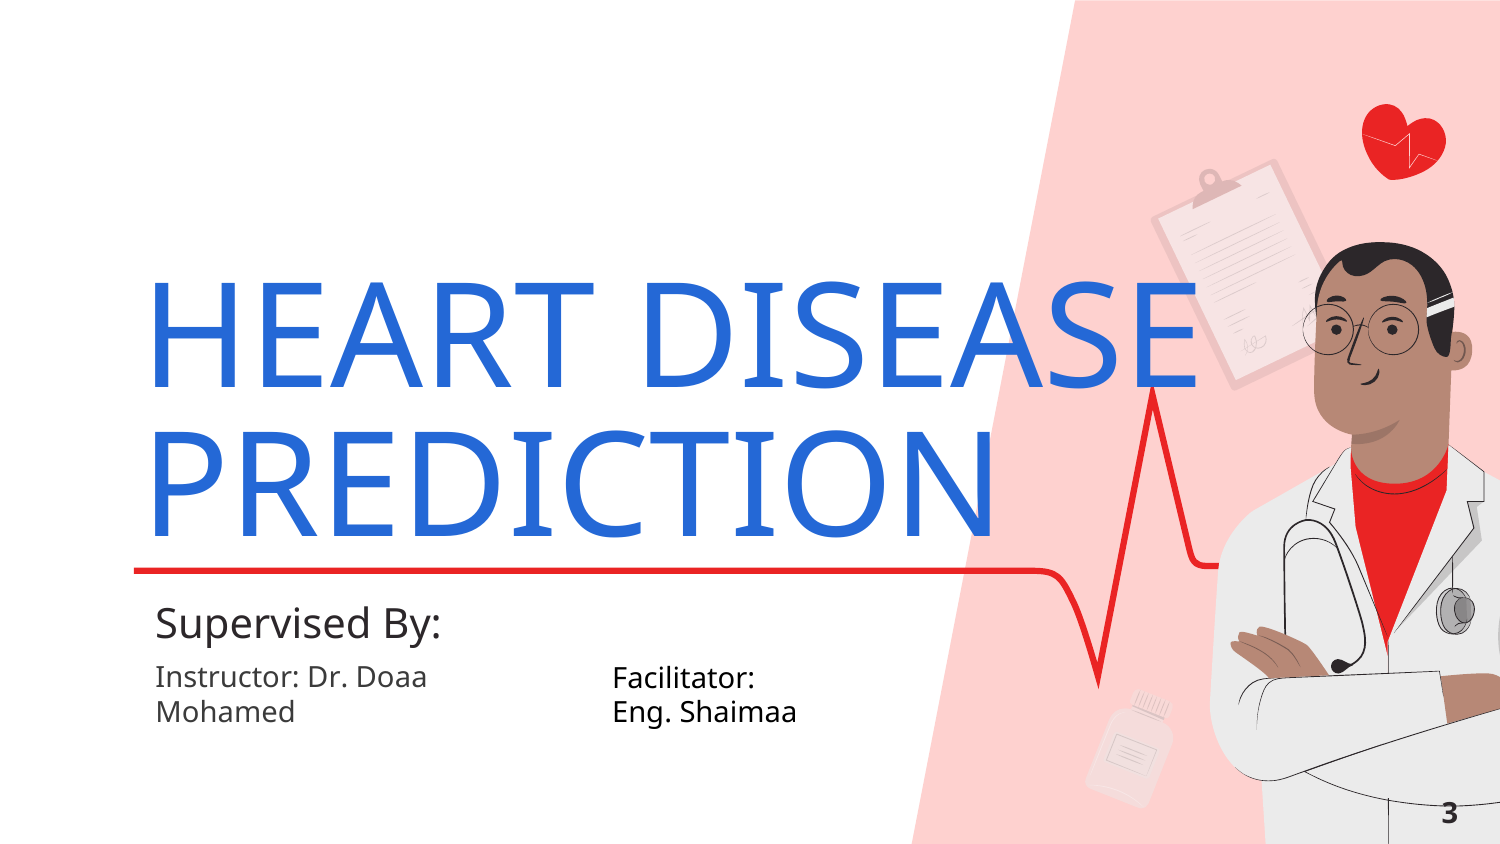

HEART DISEASE PREDICTION
# Supervised By:
Instructor: Dr. Doaa Mohamed
Facilitator: Eng. Shaimaa
3